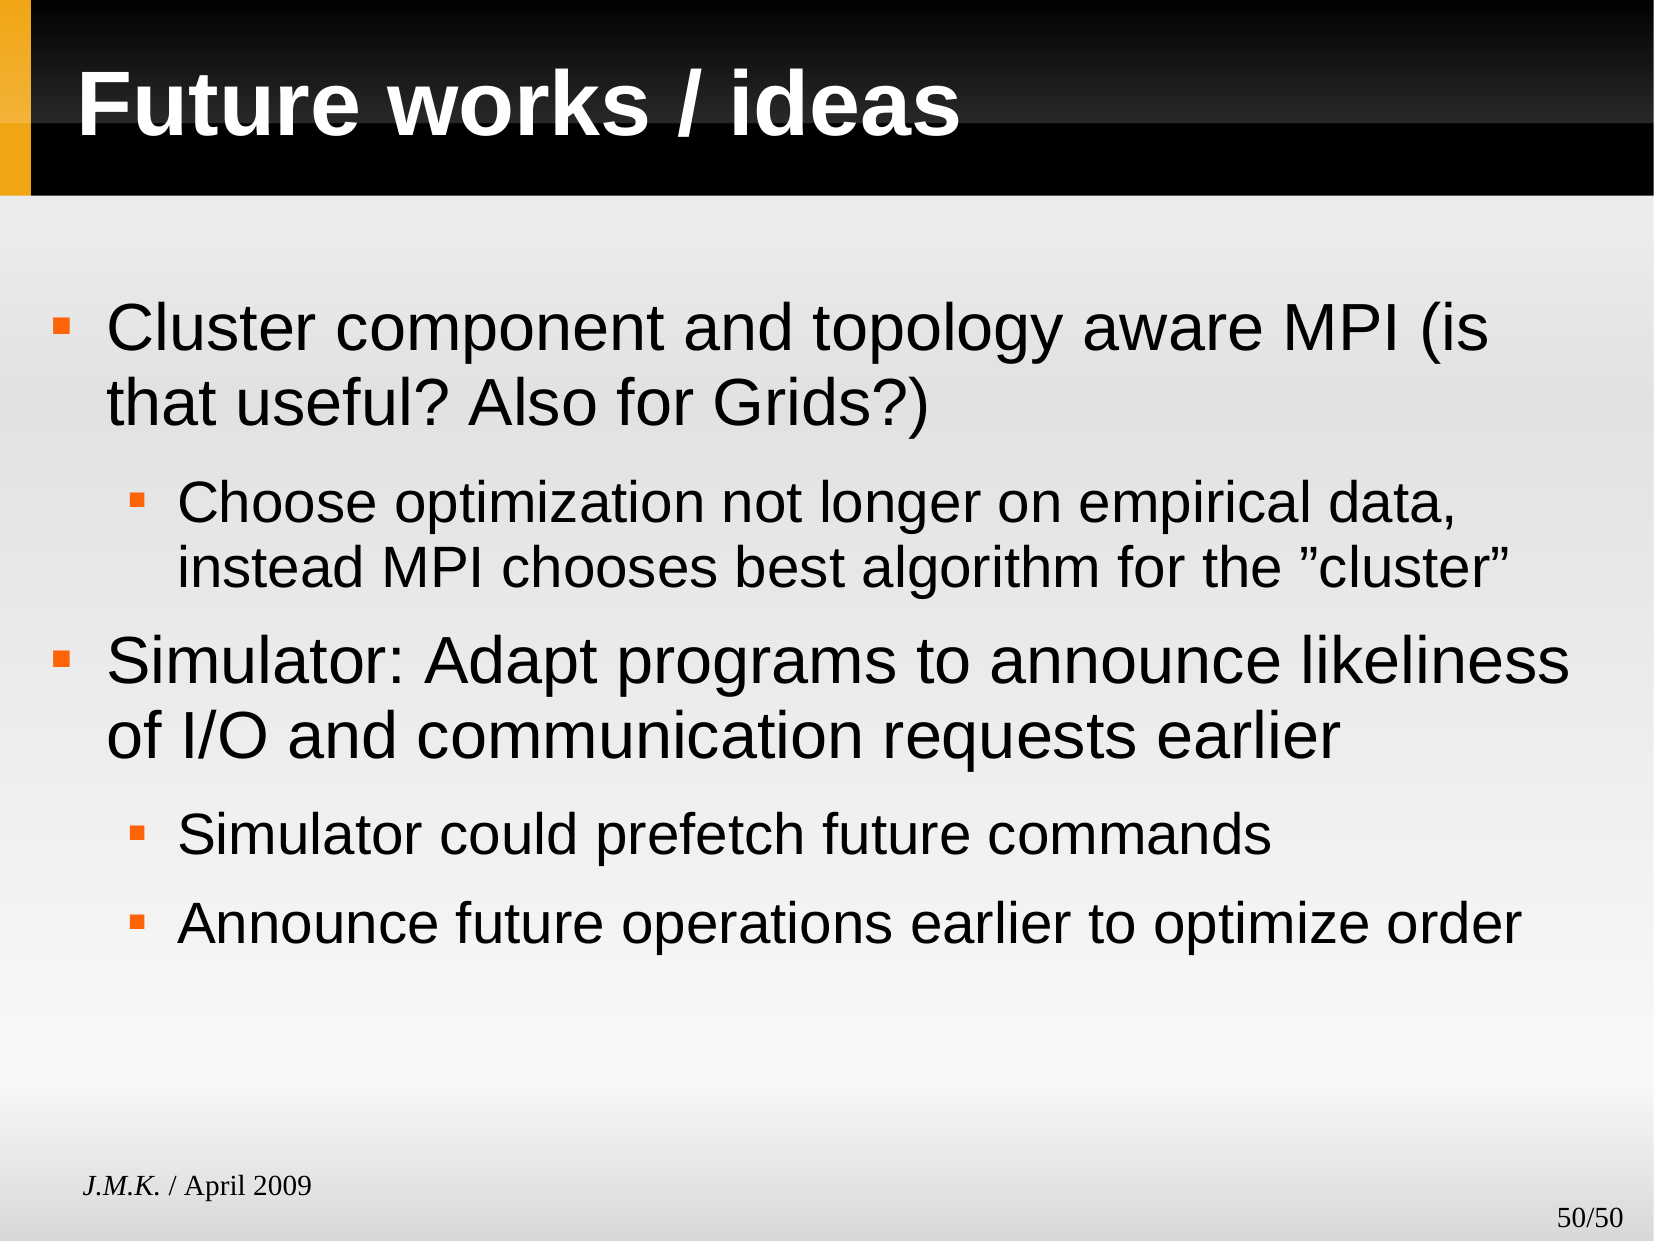

# Future works / ideas
Cluster component and topology aware MPI (is that useful? Also for Grids?)
Choose optimization not longer on empirical data, instead MPI chooses best algorithm for the ”cluster”
Simulator: Adapt programs to announce likeliness of I/O and communication requests earlier
Simulator could prefetch future commands
Announce future operations earlier to optimize order